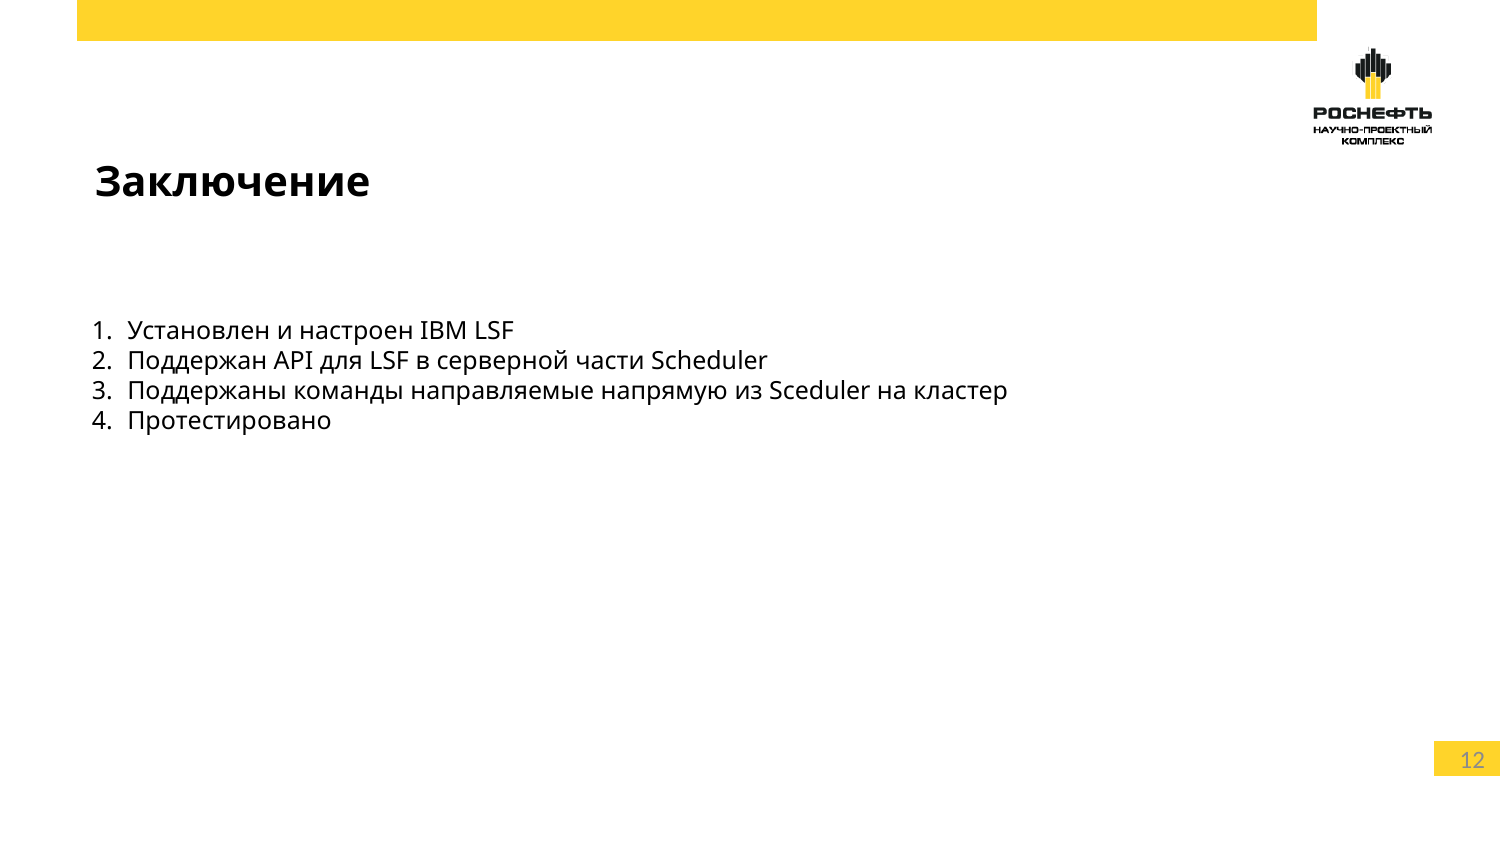

Заключение
Установлен и настроен IBM LSF
Поддержан API для LSF в серверной части Scheduler
Поддержаны команды направляемые напрямую из Sceduler на кластер
Протестировано